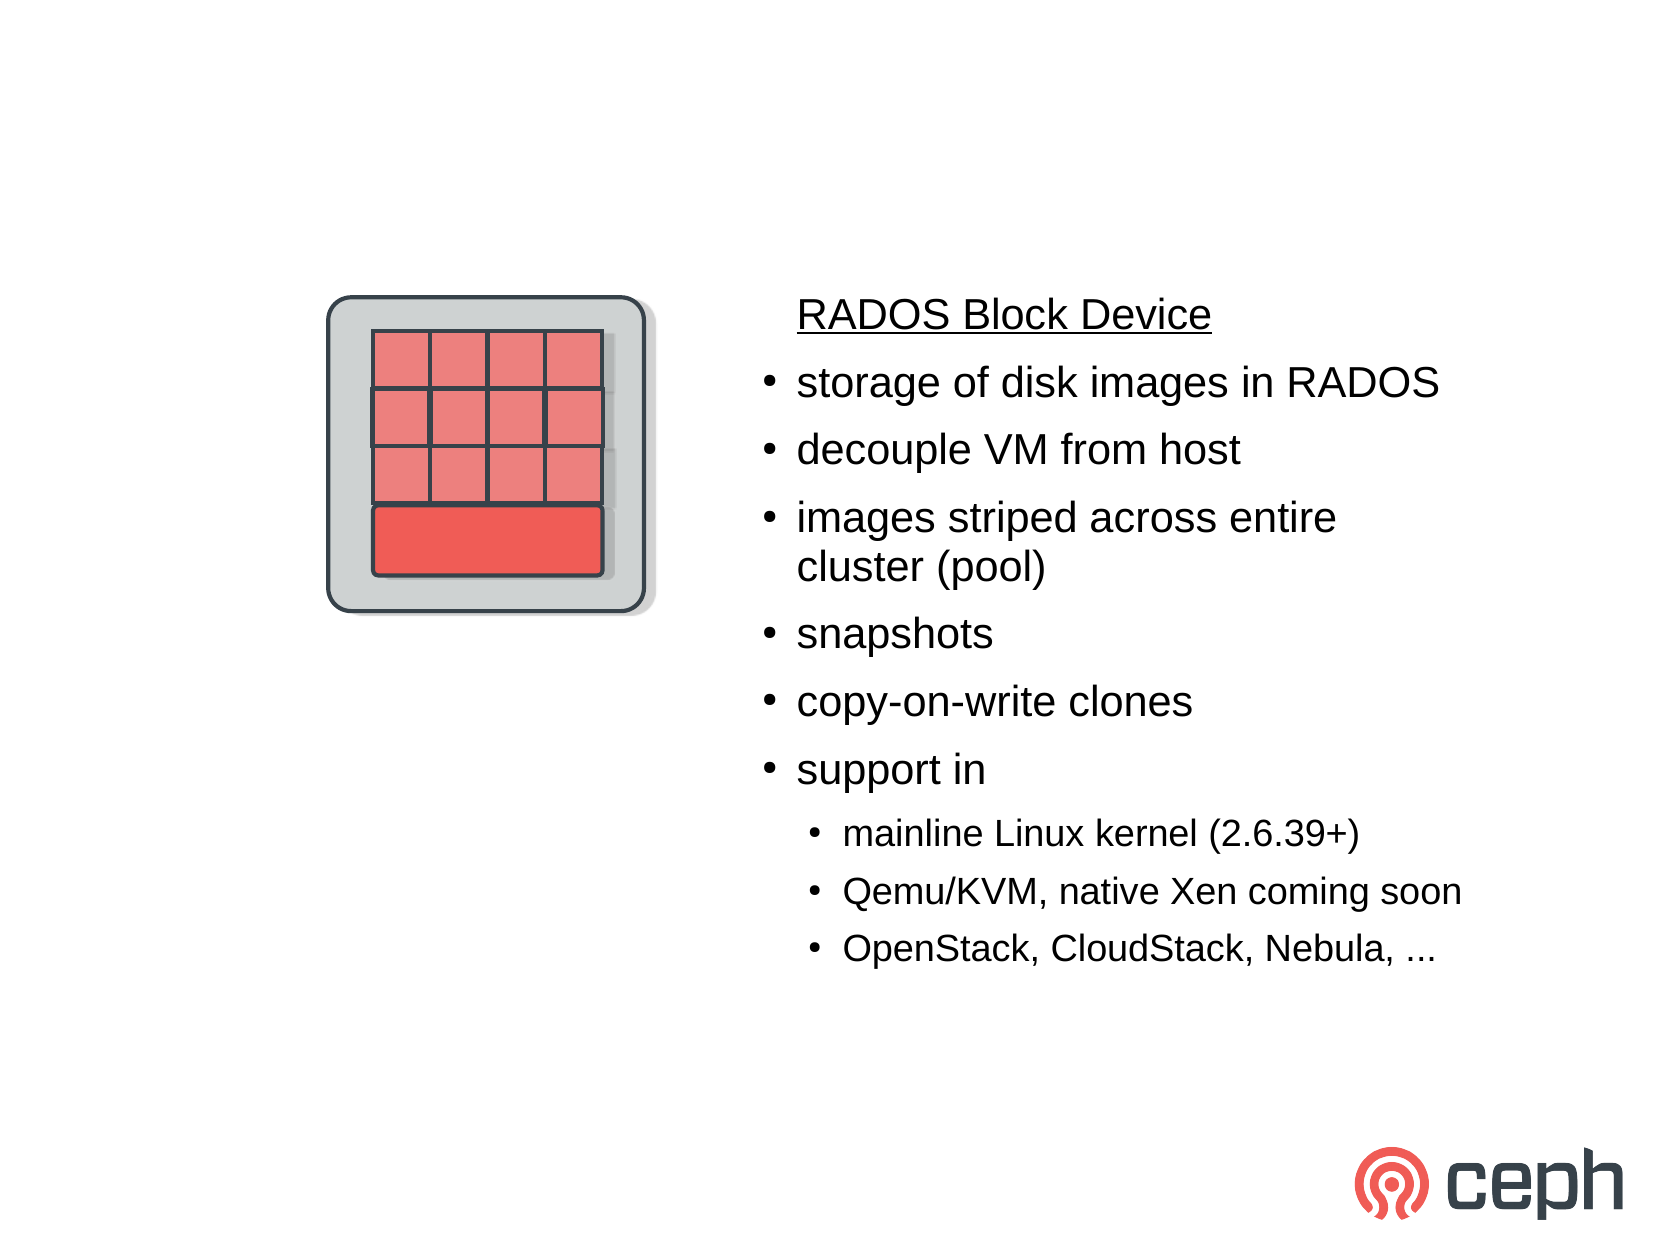

# RADOS Block Device
storage of disk images in RADOS
decouple VM from host
images striped across entire cluster (pool)
snapshots
copy-on-write clones
support in
mainline Linux kernel (2.6.39+)
Qemu/KVM, native Xen coming soon
OpenStack, CloudStack, Nebula, ...